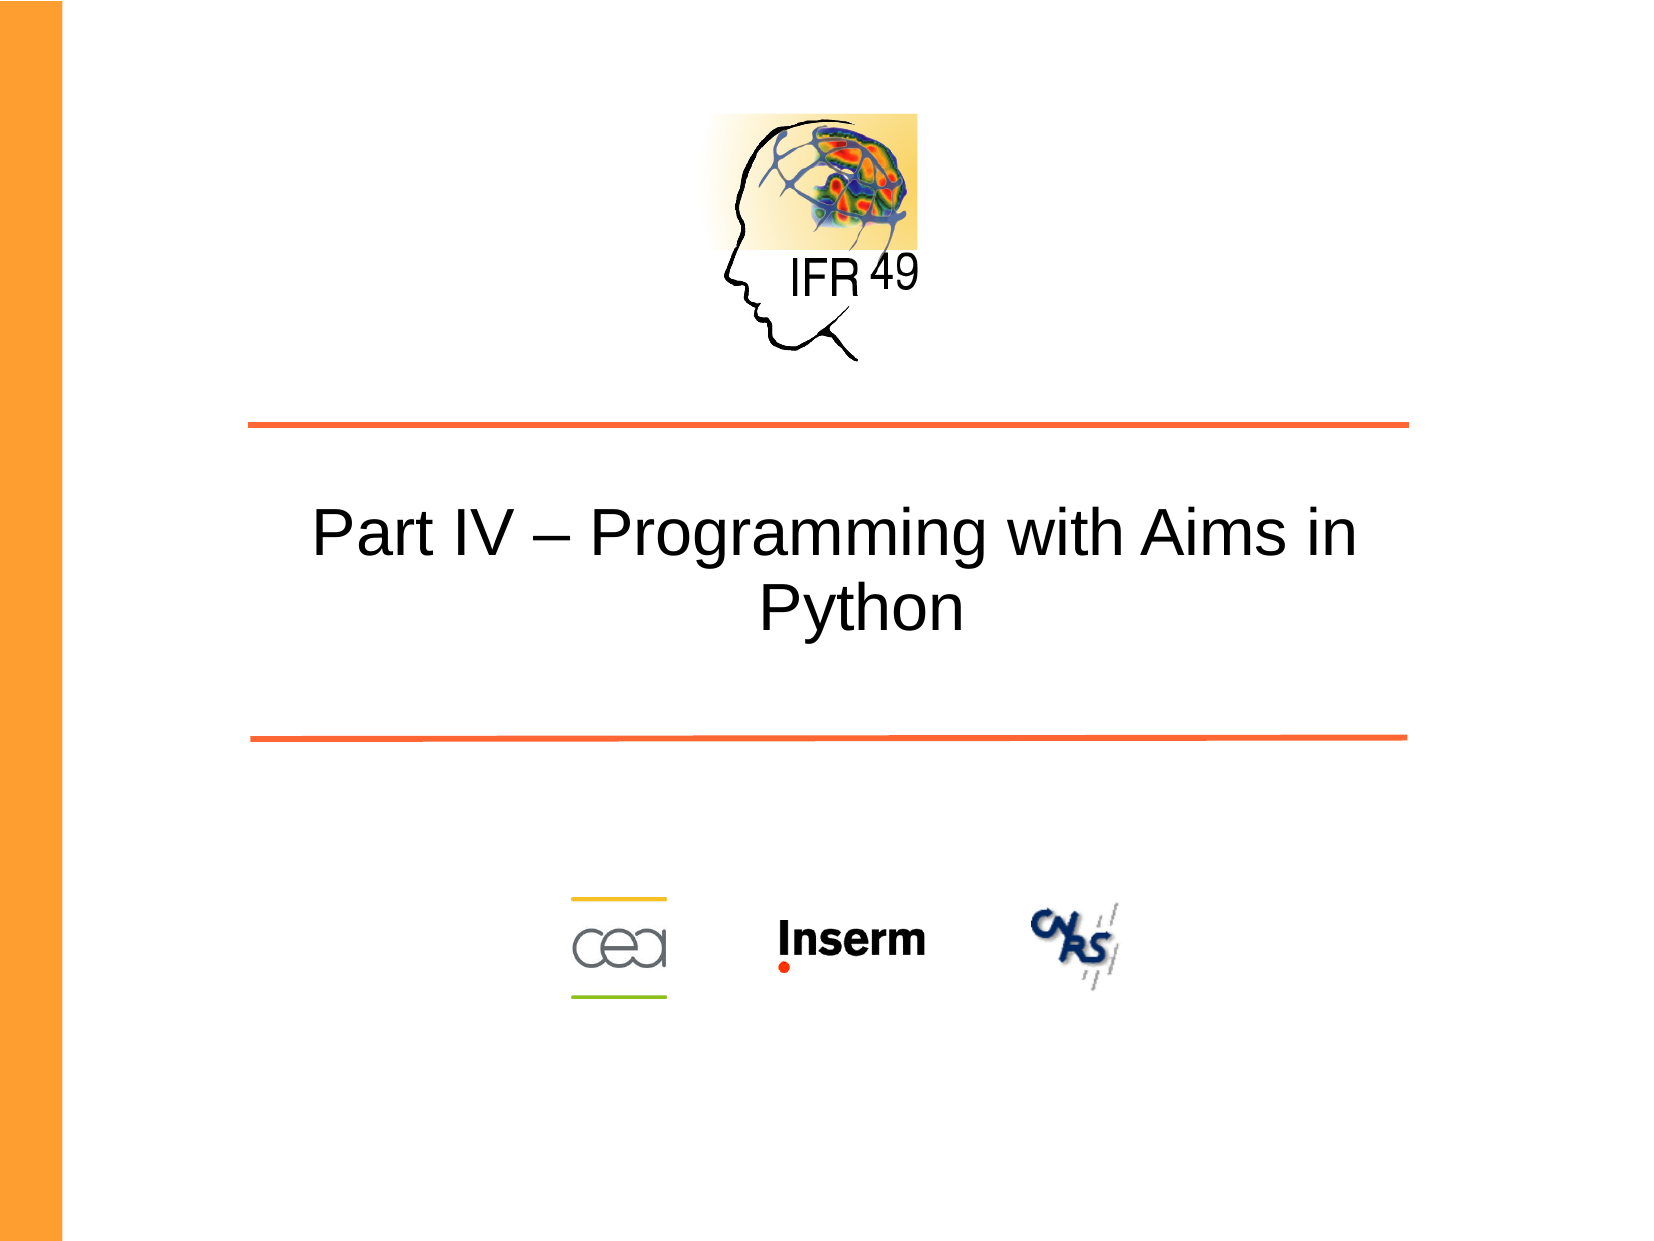

# Part IV – Programming with Aims in Python